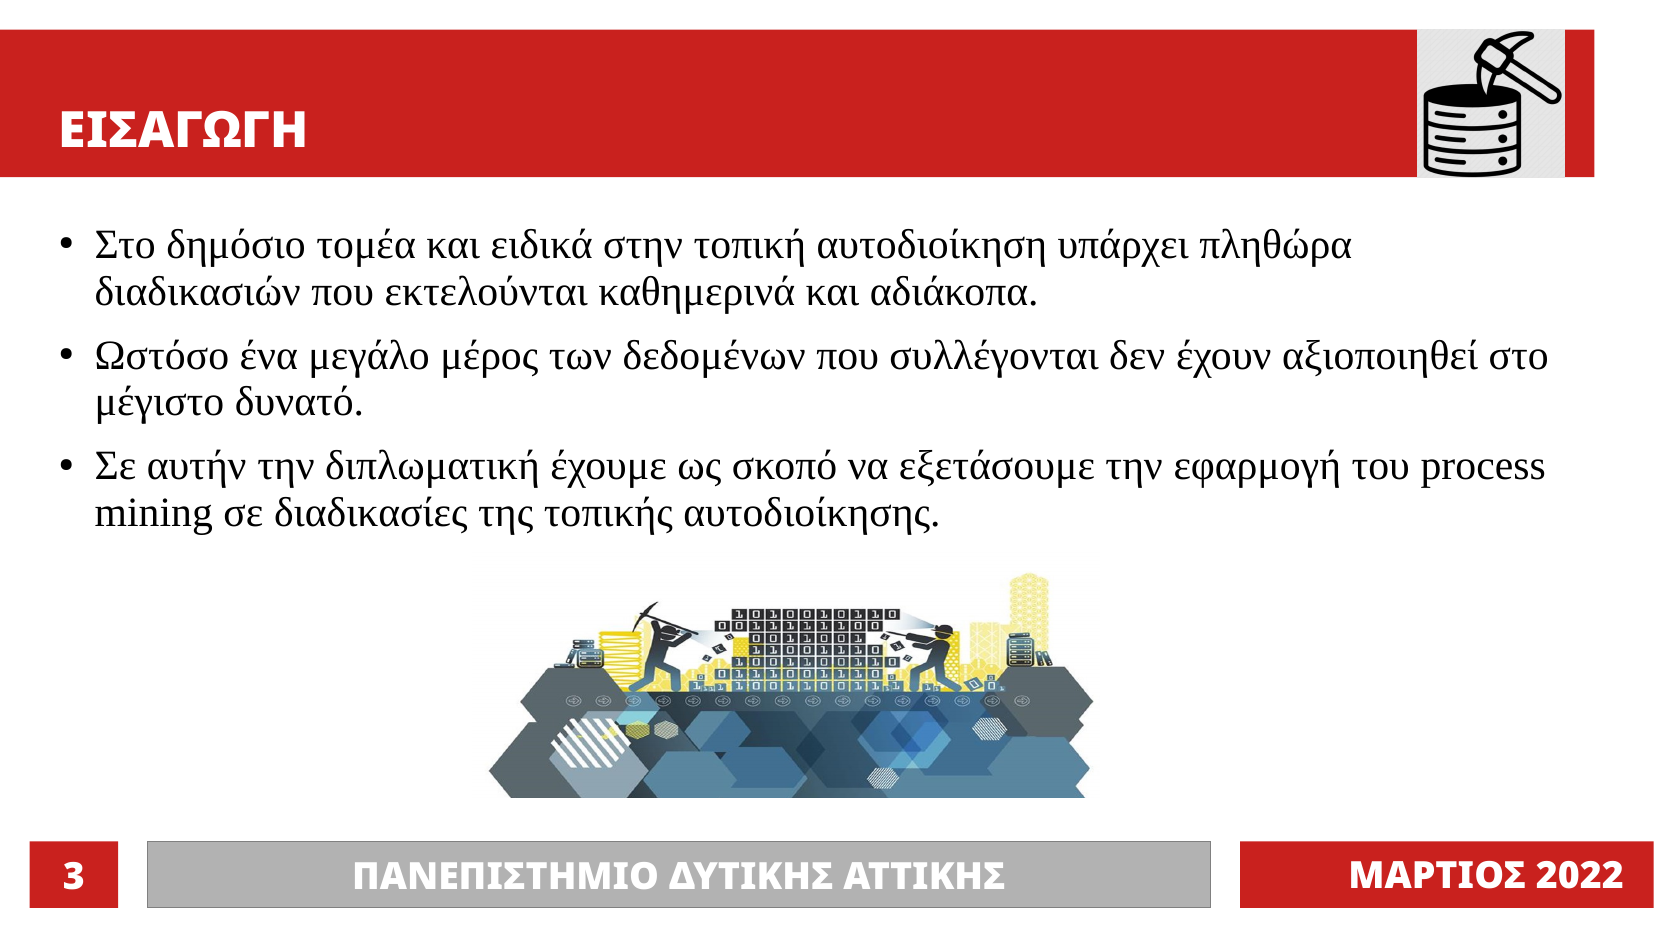

# ΕΙΣΑΓΩΓΗ
Στο δημόσιο τομέα και ειδικά στην τοπική αυτοδιοίκηση υπάρχει πληθώρα διαδικασιών που εκτελούνται καθημερινά και αδιάκοπα.
Ωστόσο ένα μεγάλο μέρος των δεδομένων που συλλέγονται δεν έχουν αξιοποιηθεί στο μέγιστο δυνατό.
Σε αυτήν την διπλωματική έχουμε ως σκοπό να εξετάσουμε την εφαρμογή του process mining σε διαδικασίες της τοπικής αυτοδιοίκησης.
3
ΠΑΝΕΠΙΣΤΗΜΙΟ ΔΥΤΙΚΗΣ ΑΤΤΙΚΗΣ
ΜΑΡΤΙΟΣ 2022